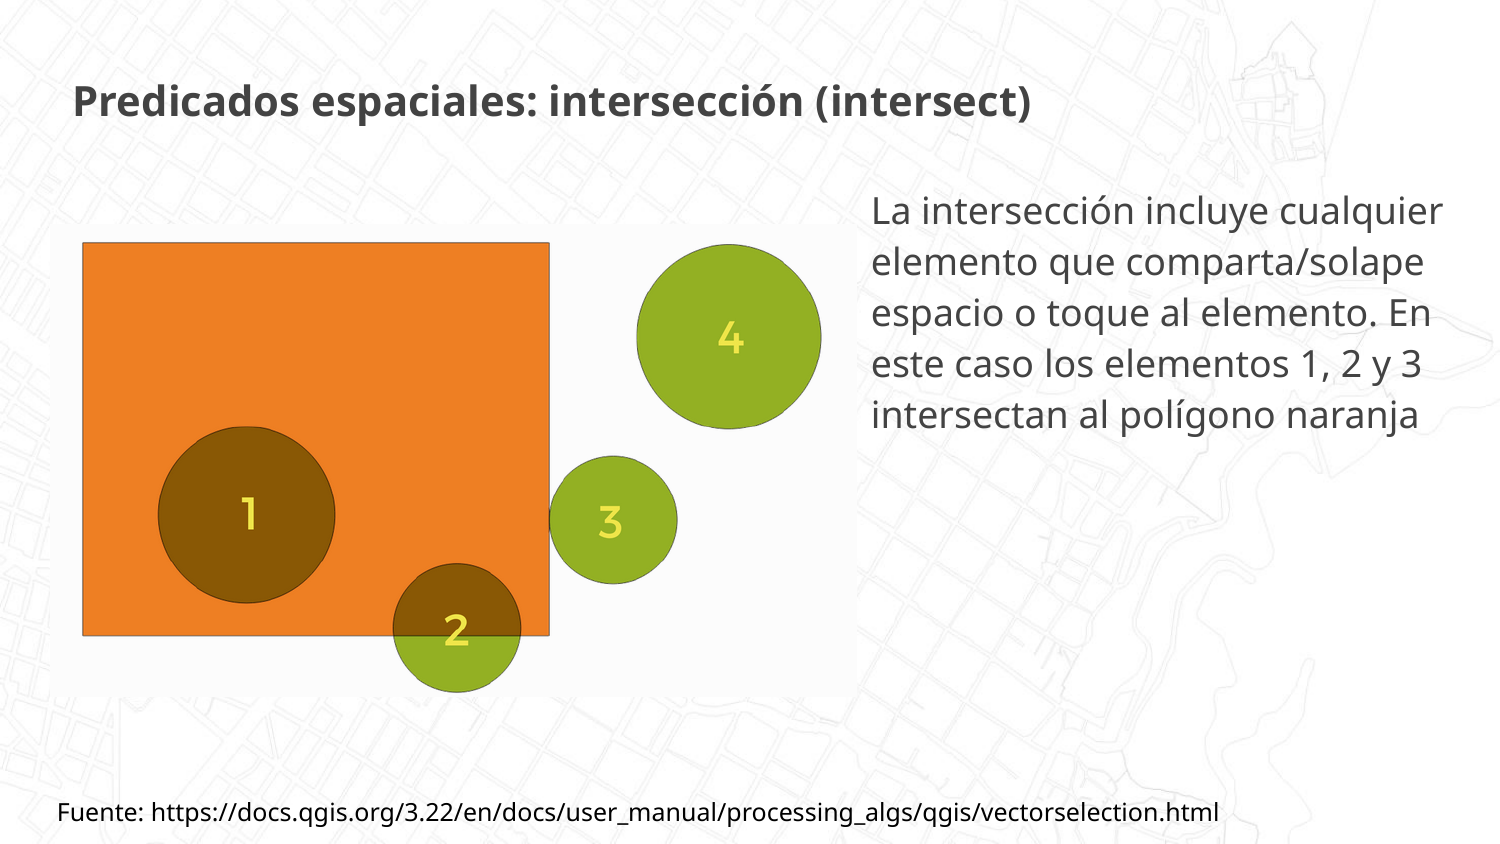

Predicados espaciales: intersección (intersect)
La intersección incluye cualquier elemento que comparta/solape espacio o toque al elemento. En este caso los elementos 1, 2 y 3 intersectan al polígono naranja
Fuente: https://docs.qgis.org/3.22/en/docs/user_manual/processing_algs/qgis/vectorselection.html